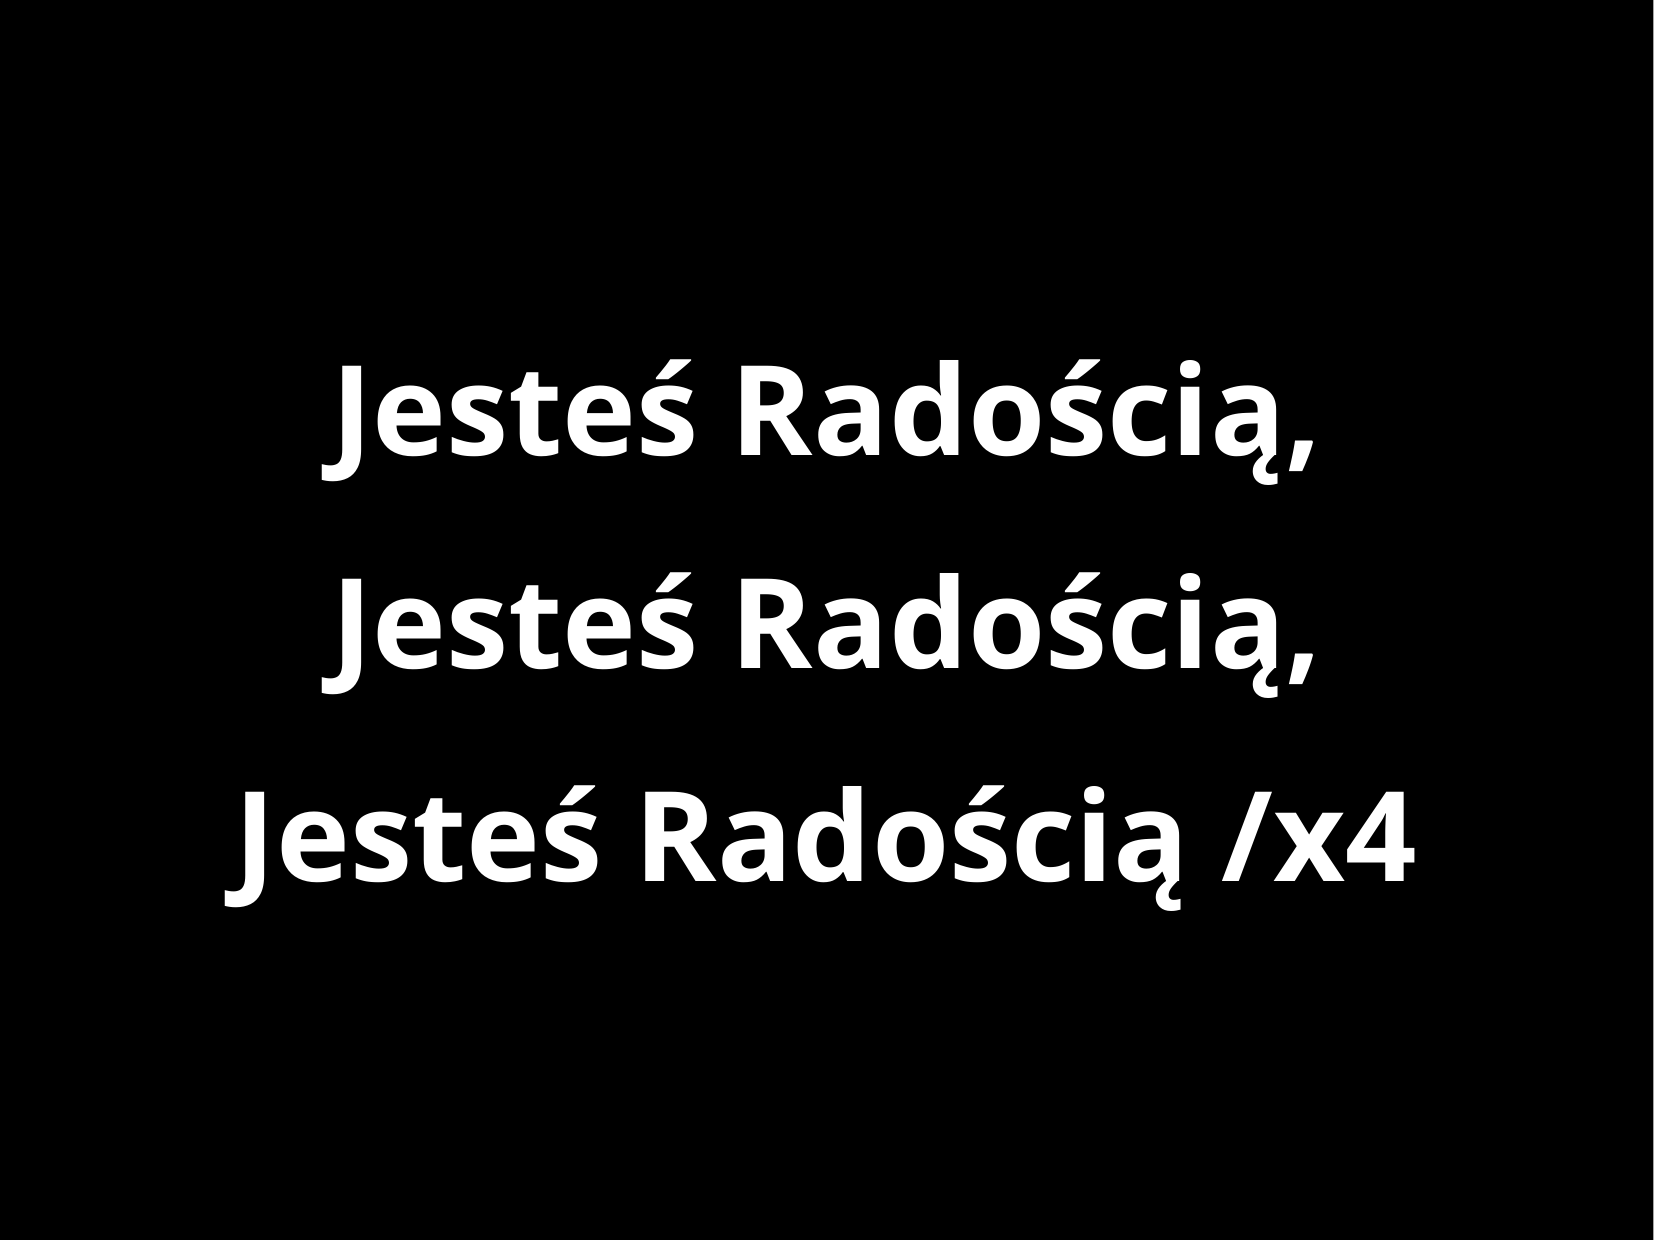

# Jesteś Radością, ppp Jesteś Radością, ppp Jesteś Radością /x4